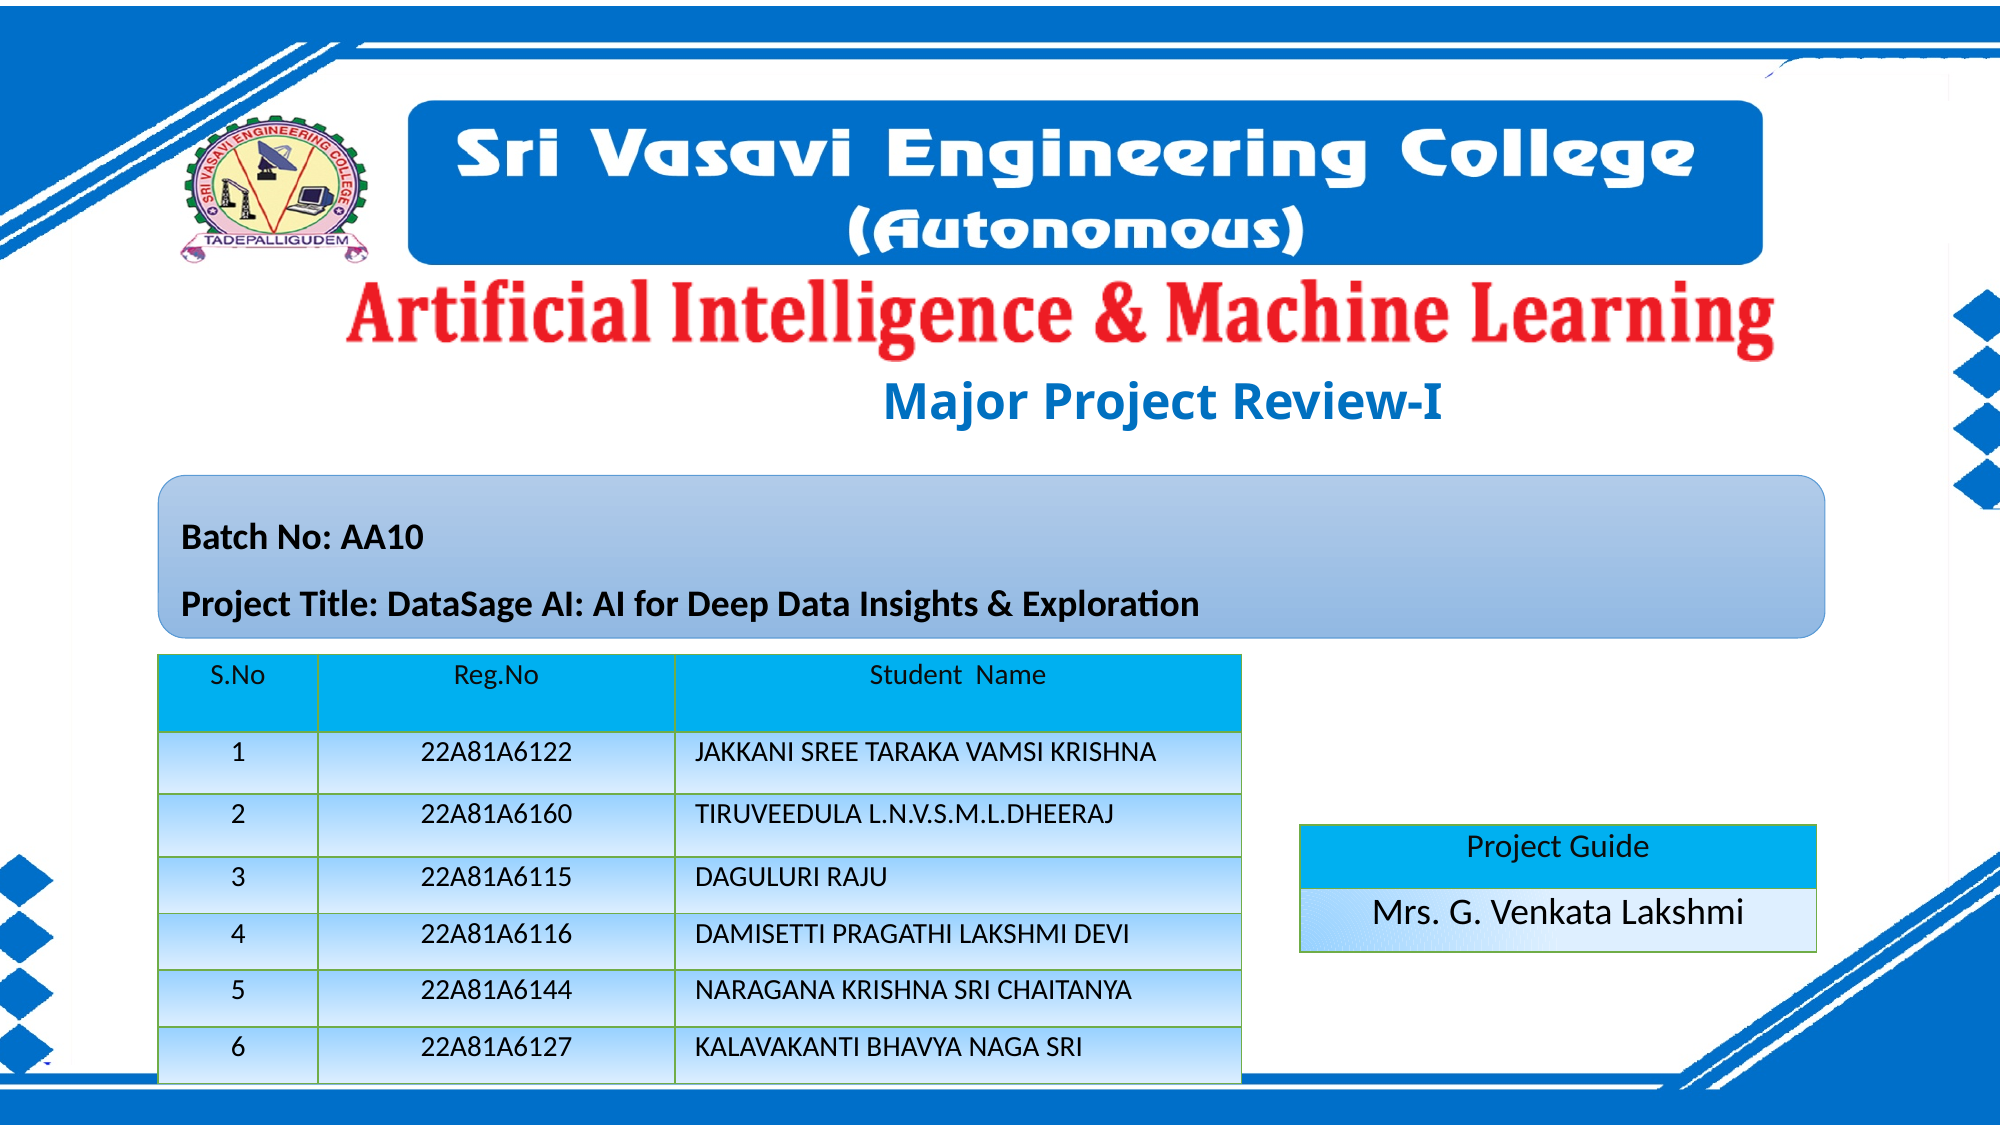

Major Project Review-I
Batch No: AA10
Project Title: DataSage AI: AI for Deep Data Insights & Exploration
| S.No | Reg.No | Student Name |
| --- | --- | --- |
| 1 | 22A81A6122 | JAKKANI SREE TARAKA VAMSI KRISHNA |
| 2 | 22A81A6160 | TIRUVEEDULA L.N.V.S.M.L.DHEERAJ |
| 3 | 22A81A6115 | DAGULURI RAJU |
| 4 | 22A81A6116 | DAMISETTI PRAGATHI LAKSHMI DEVI |
| 5 | 22A81A6144 | NARAGANA KRISHNA SRI CHAITANYA |
| 6 | 22A81A6127 | KALAVAKANTI BHAVYA NAGA SRI |
| Project Guide |
| --- |
| Mrs. G. Venkata Lakshmi |